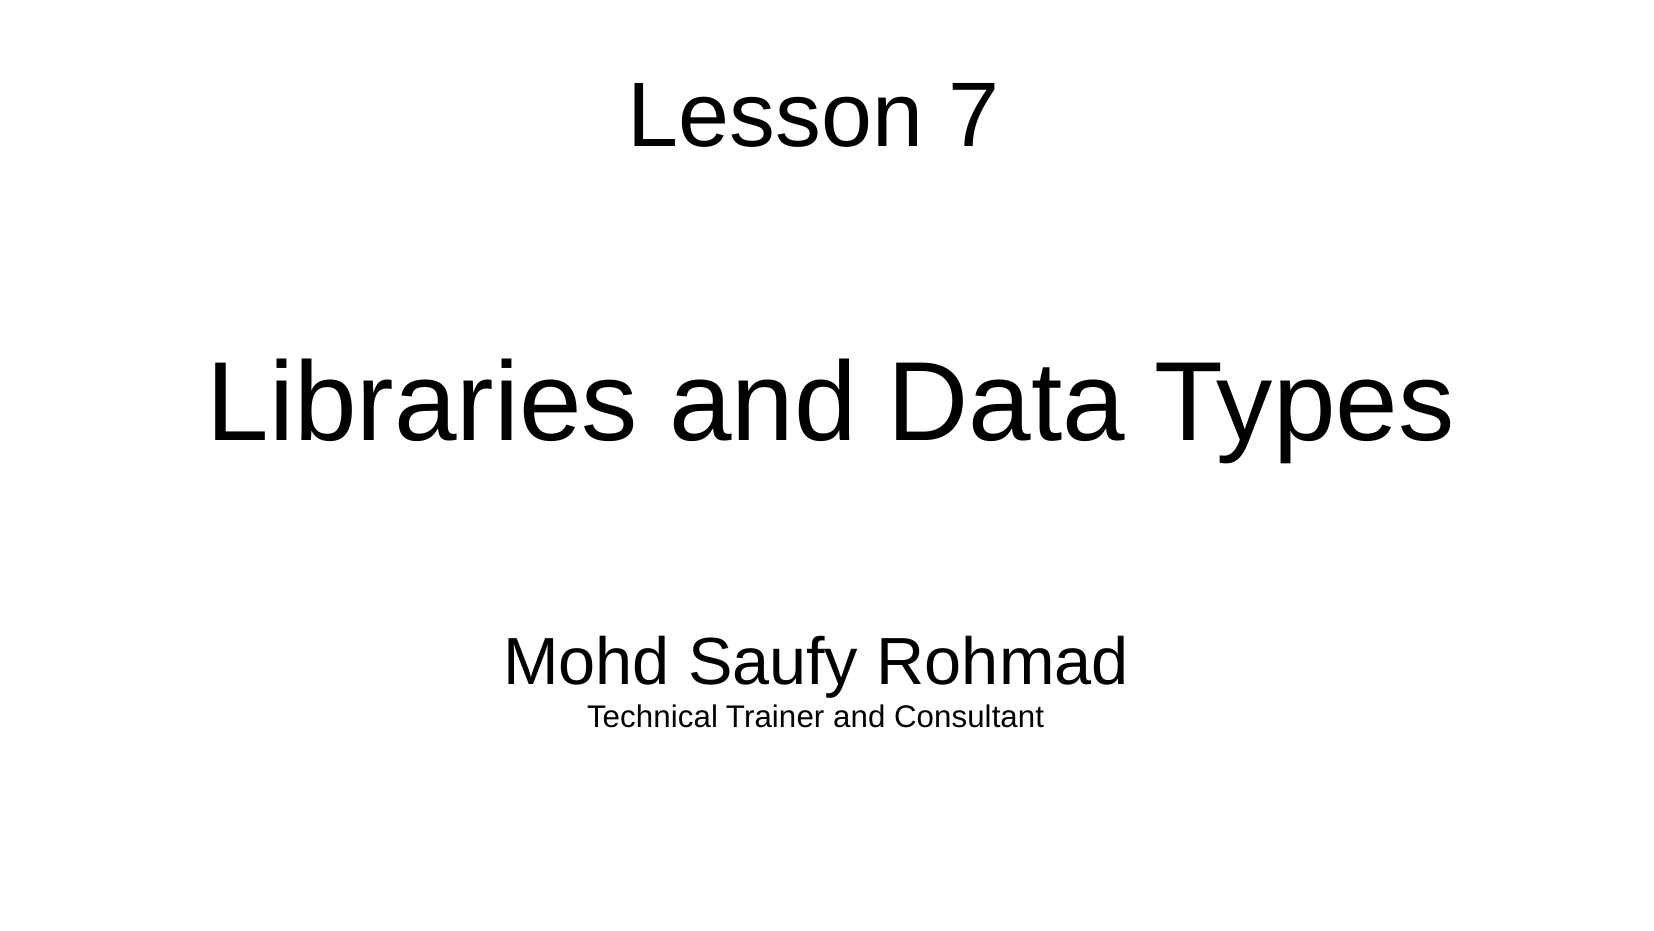

# Lesson 7
Libraries and Data Types
Mohd Saufy Rohmad
Technical Trainer and Consultant